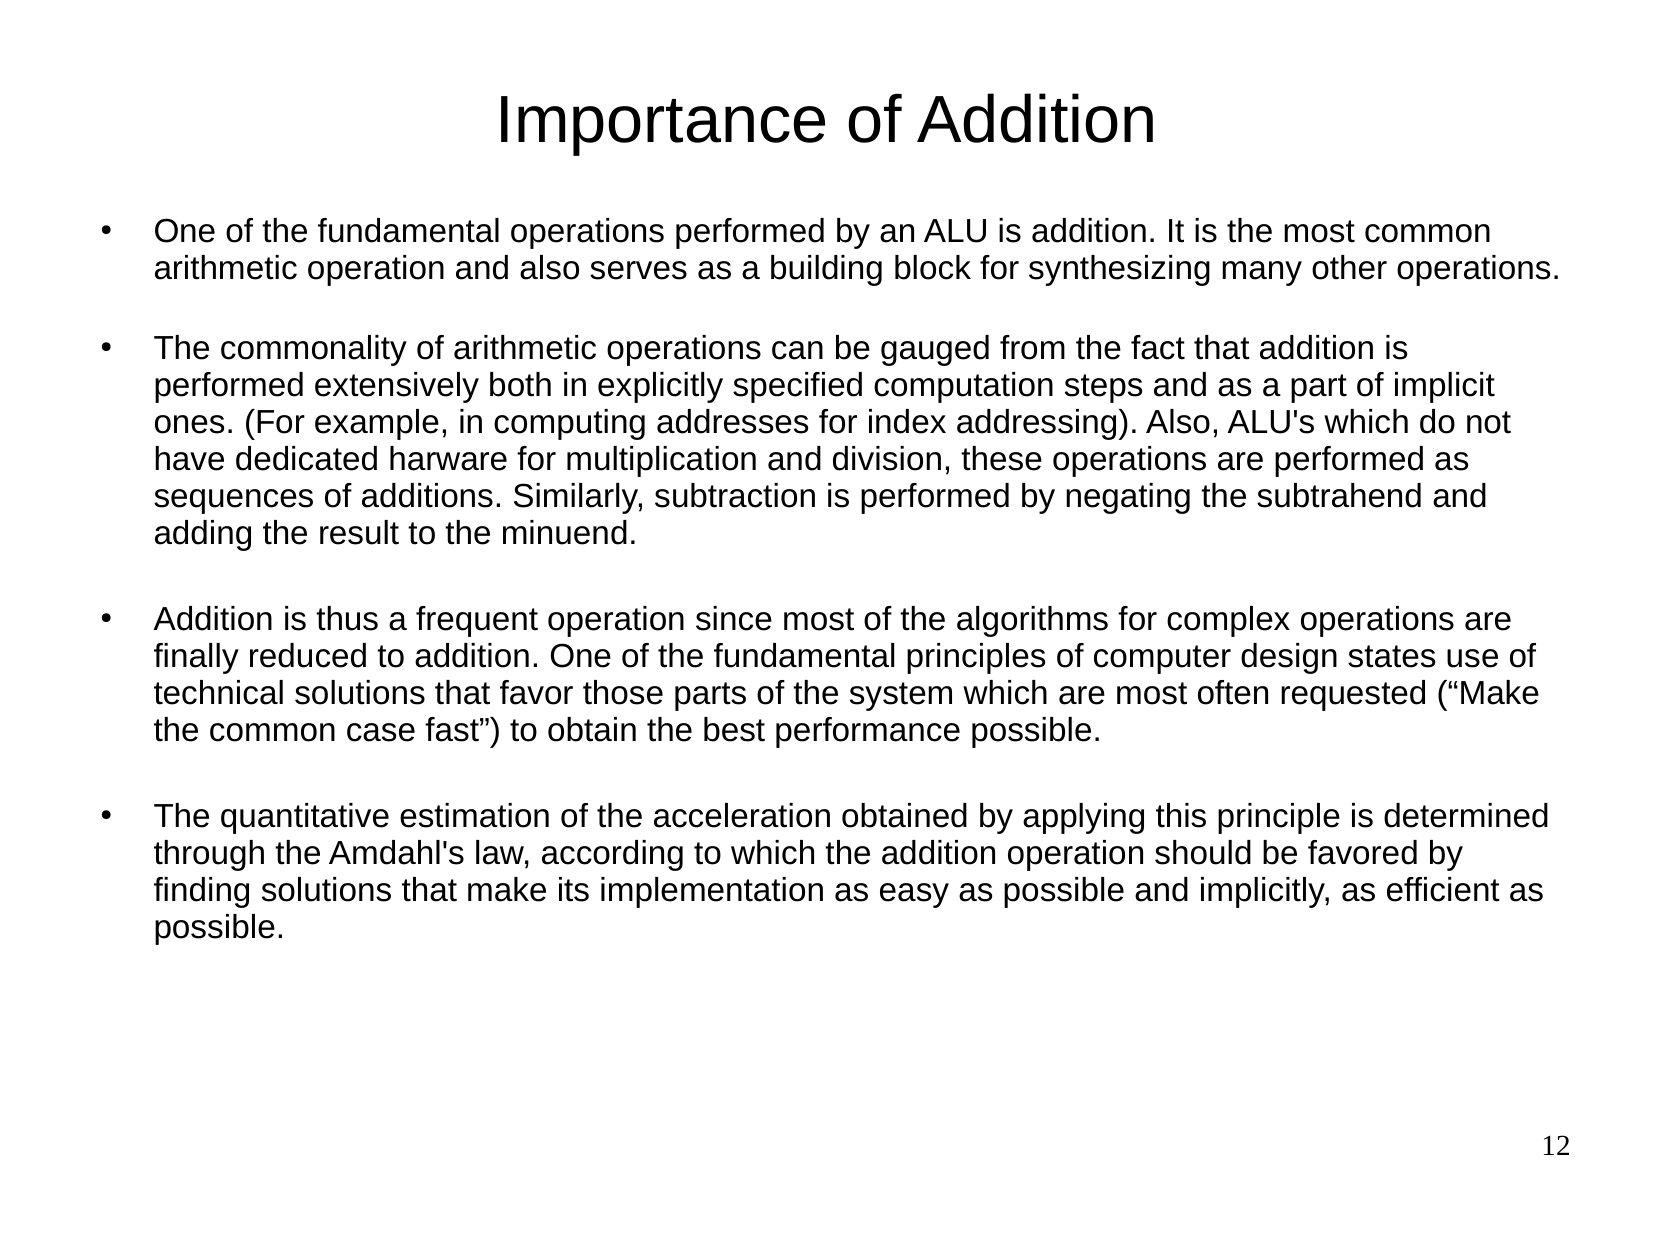

# Importance of Addition
One of the fundamental operations performed by an ALU is addition. It is the most common arithmetic operation and also serves as a building block for synthesizing many other operations.
The commonality of arithmetic operations can be gauged from the fact that addition is performed extensively both in explicitly specified computation steps and as a part of implicit ones. (For example, in computing addresses for index addressing). Also, ALU's which do not have dedicated harware for multiplication and division, these operations are performed as sequences of additions. Similarly, subtraction is performed by negating the subtrahend and adding the result to the minuend.
Addition is thus a frequent operation since most of the algorithms for complex operations are finally reduced to addition. One of the fundamental principles of computer design states use of technical solutions that favor those parts of the system which are most often requested (“Make the common case fast”) to obtain the best performance possible.
The quantitative estimation of the acceleration obtained by applying this principle is determined through the Amdahl's law, according to which the addition operation should be favored by finding solutions that make its implementation as easy as possible and implicitly, as efficient as possible.
12